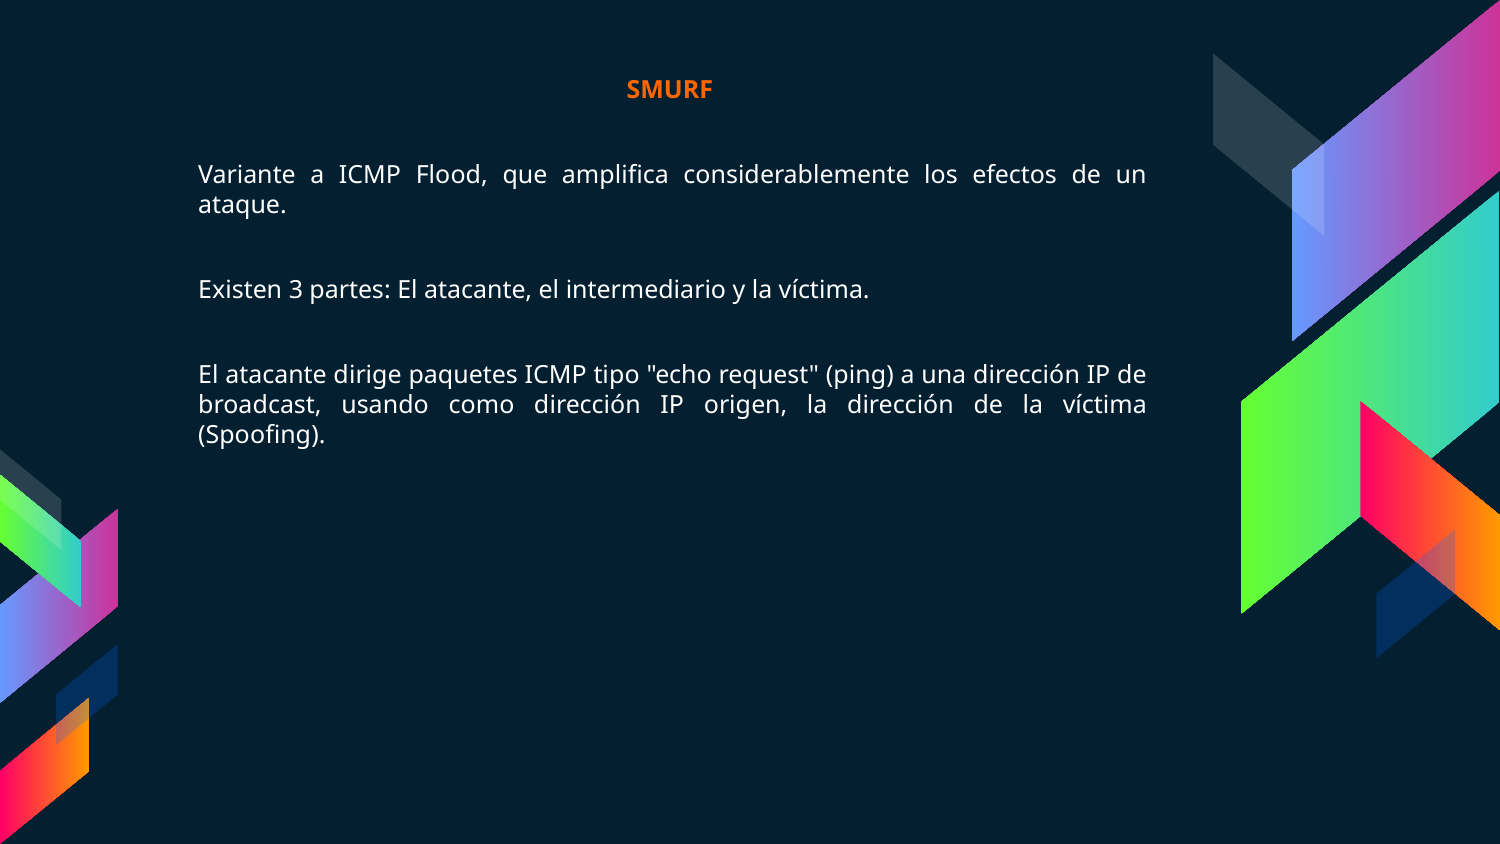

# SMURF
Variante a ICMP Flood, que amplifica considerablemente los efectos de un ataque.
Existen 3 partes: El atacante, el intermediario y la víctima.
El atacante dirige paquetes ICMP tipo "echo request" (ping) a una dirección IP de broadcast, usando como dirección IP origen, la dirección de la víctima (Spoofing).